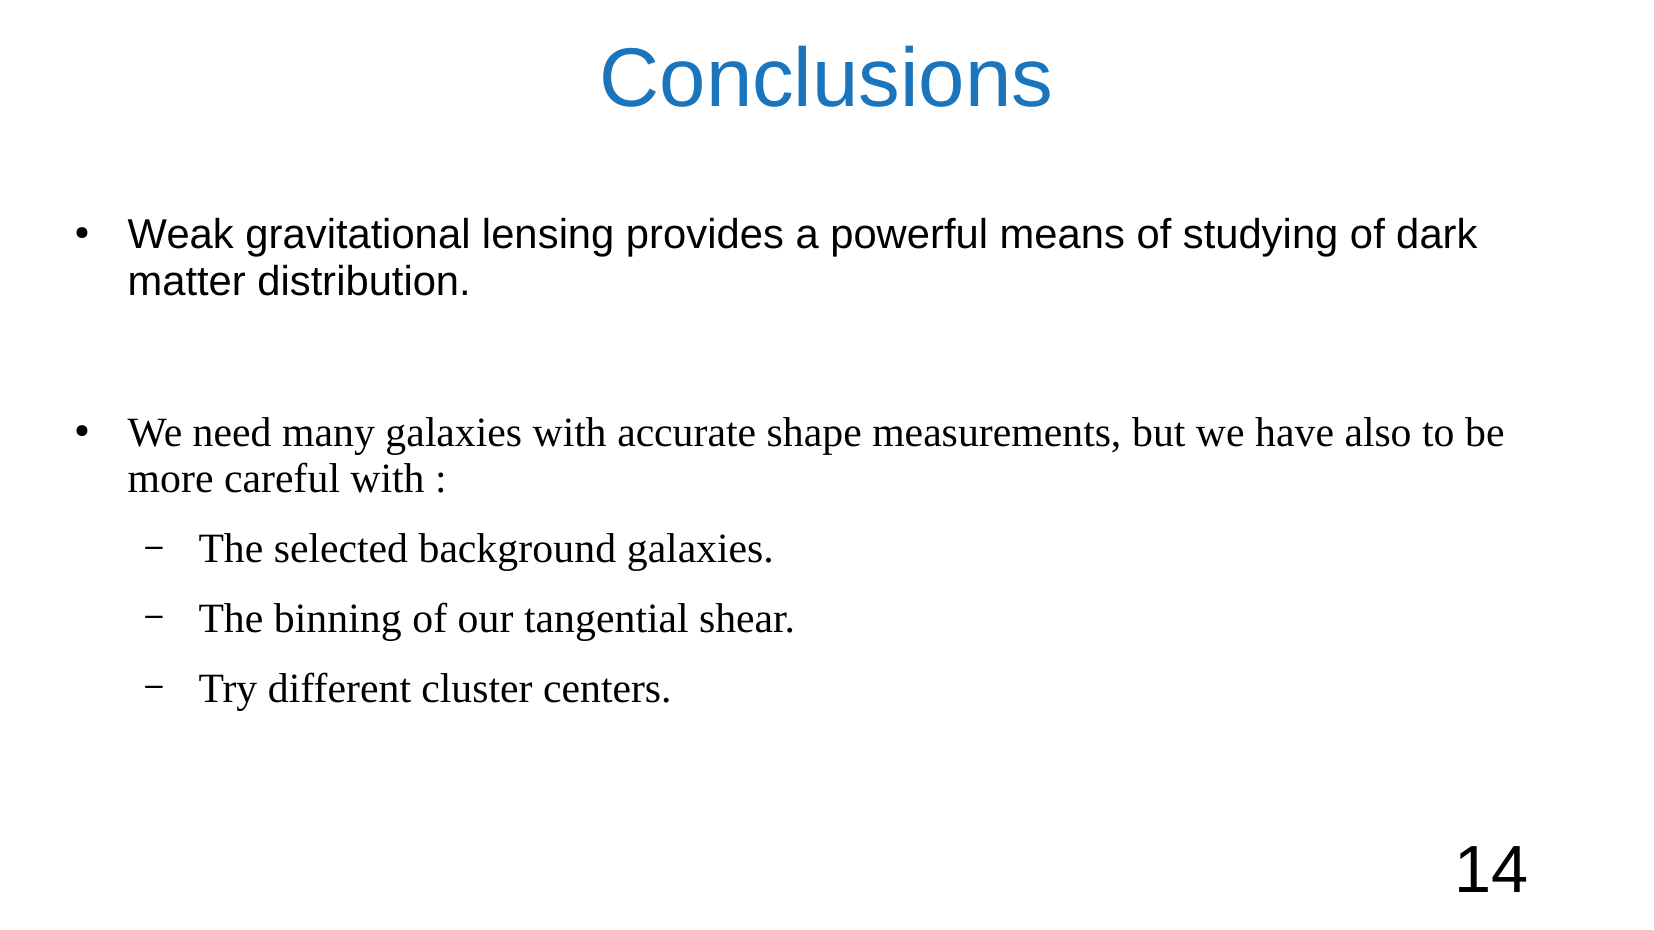

# Conclusions
Weak gravitational lensing provides a powerful means of studying of dark matter distribution.
We need many galaxies with accurate shape measurements, but we have also to be more careful with :
The selected background galaxies.
The binning of our tangential shear.
Try different cluster centers.